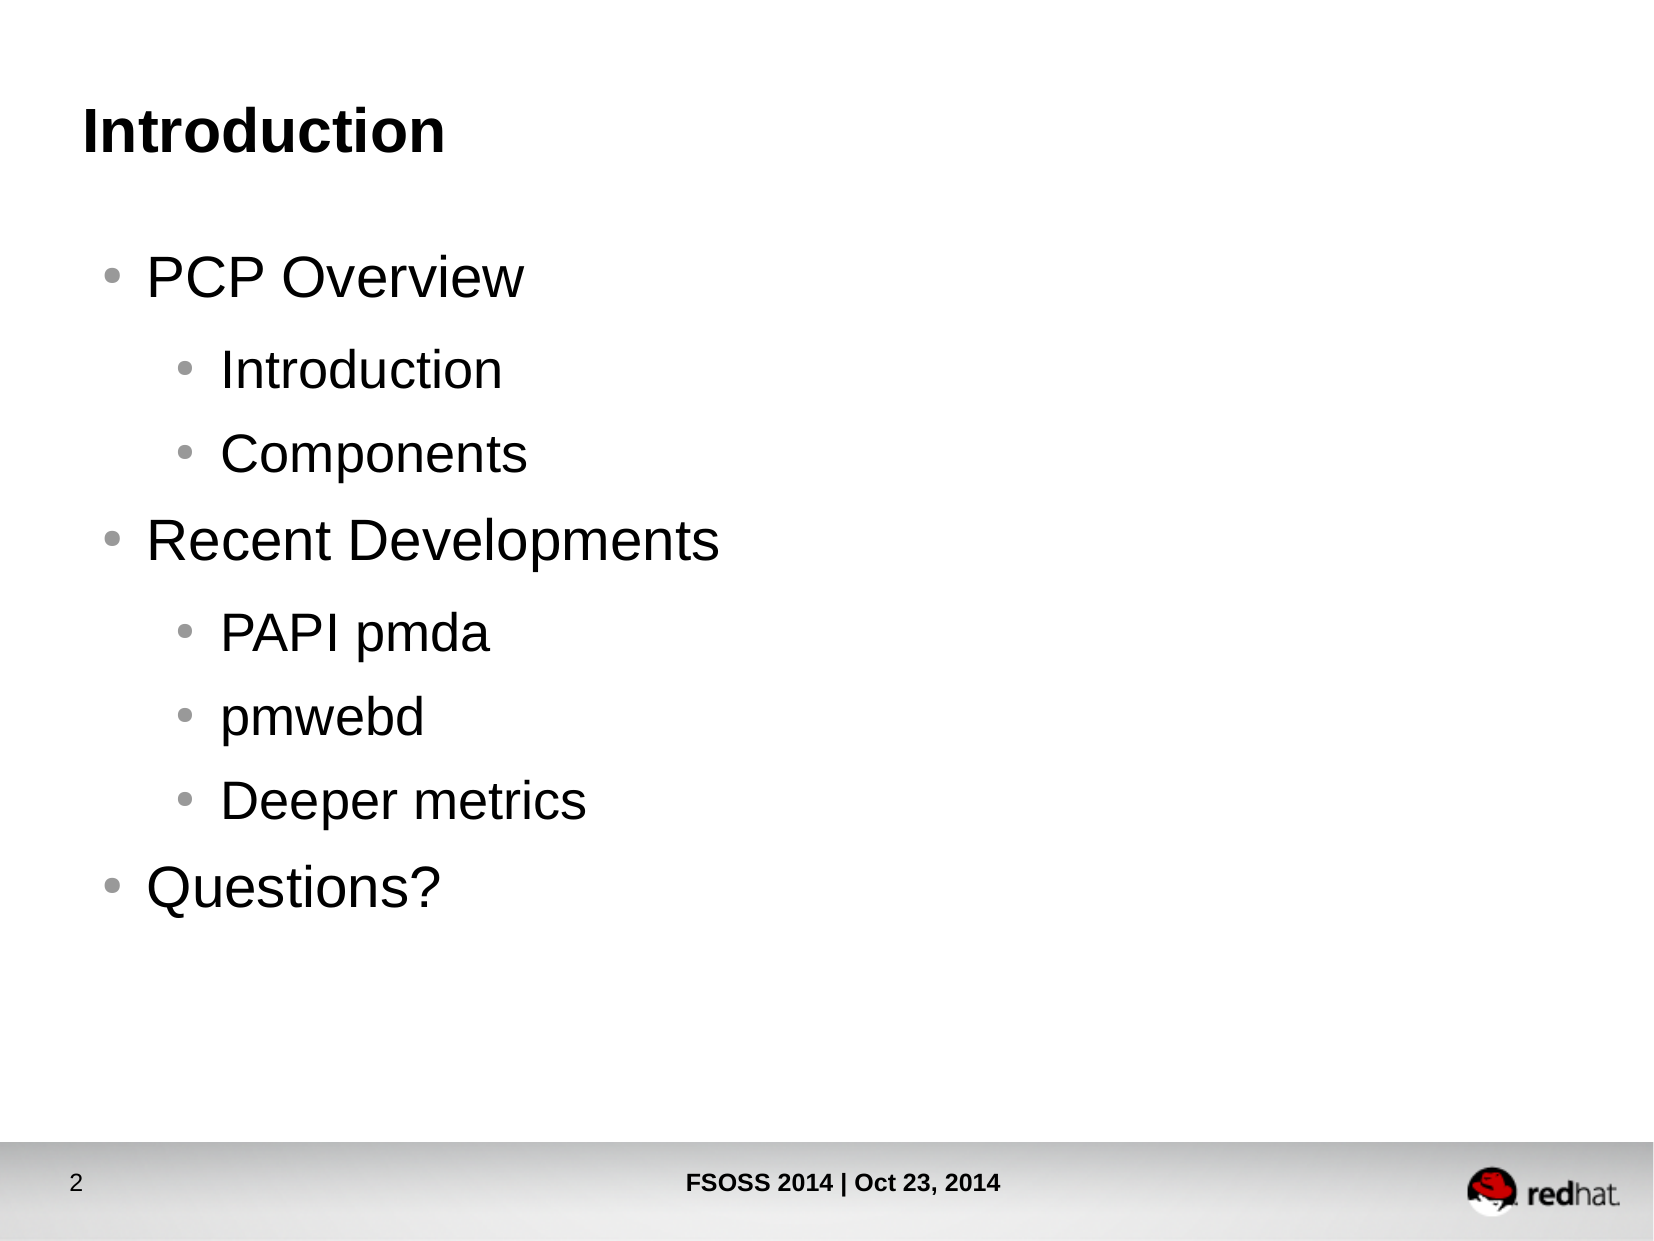

# Introduction
PCP Overview
Introduction
Components
Recent Developments
PAPI pmda
pmwebd
Deeper metrics
Questions?